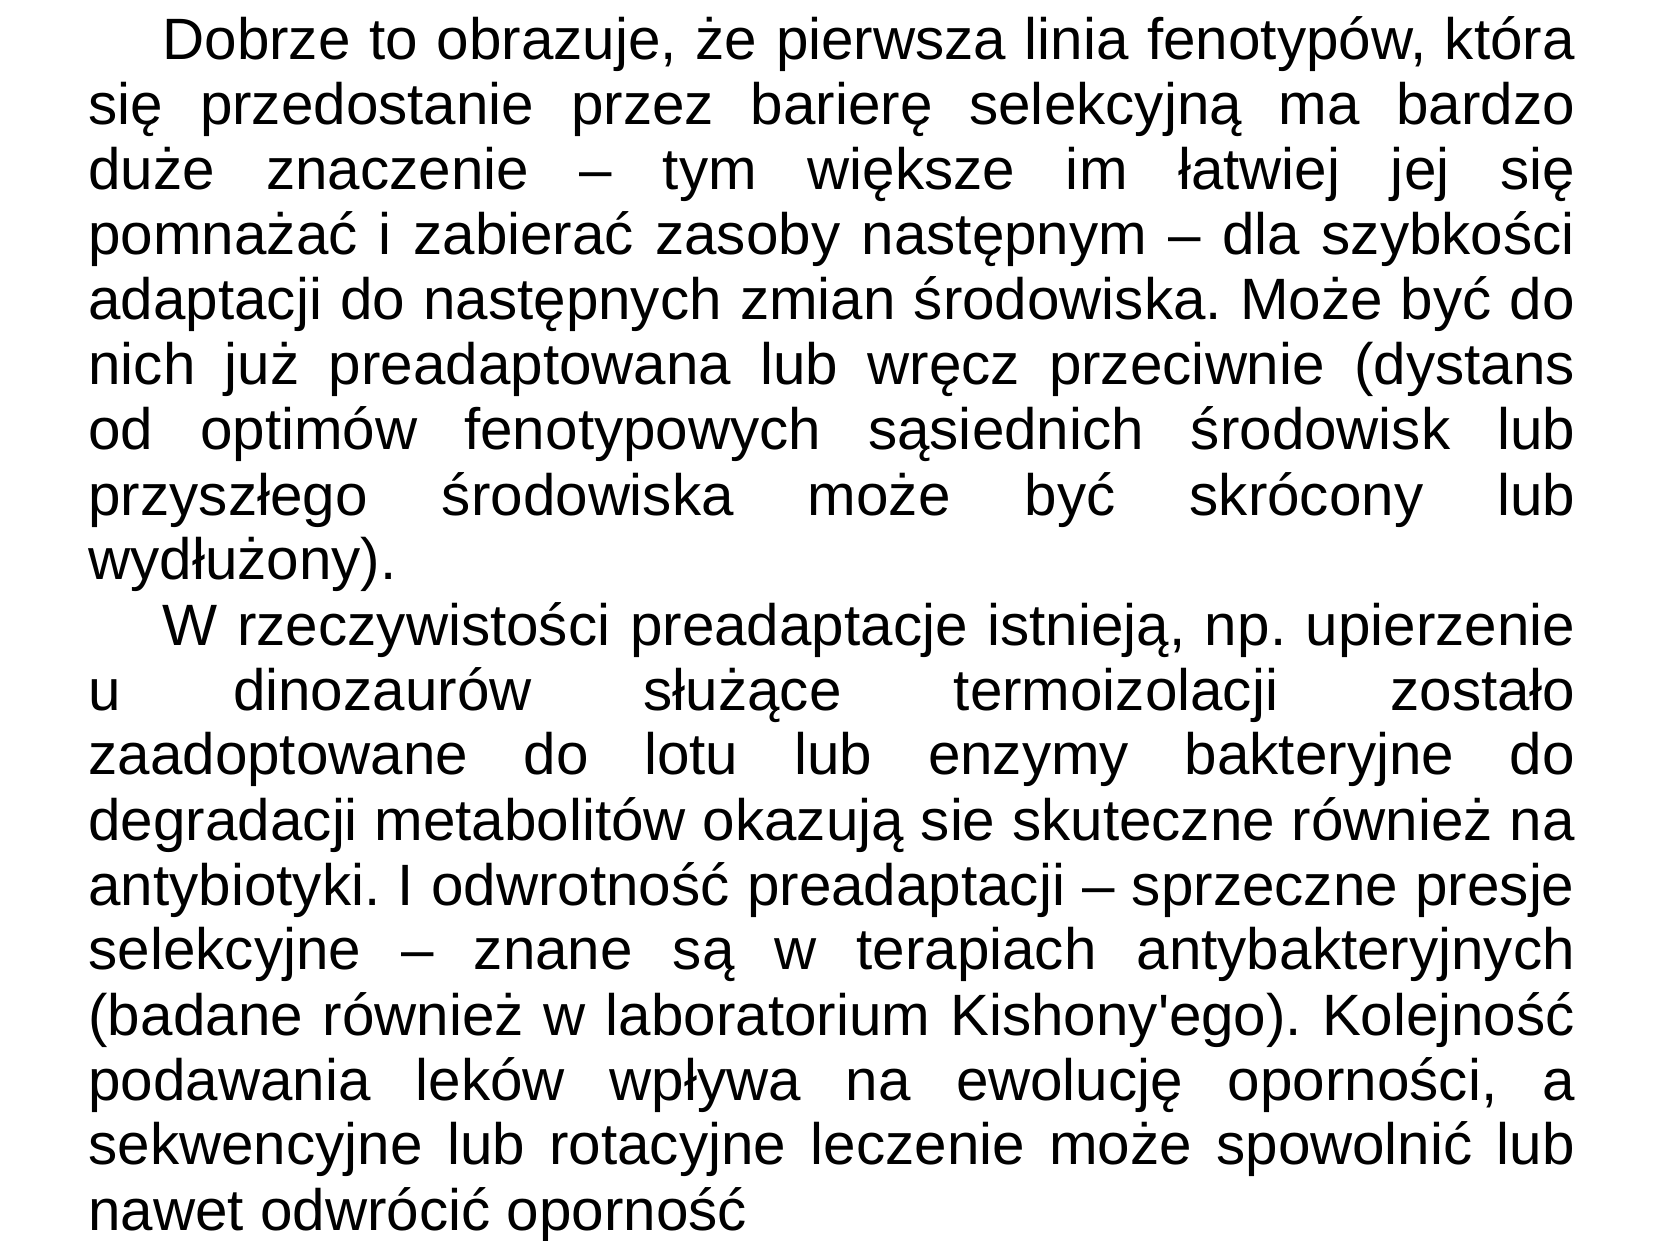

Dobrze to obrazuje, że pierwsza linia fenotypów, która się przedostanie przez barierę selekcyjną ma bardzo duże znaczenie – tym większe im łatwiej jej się pomnażać i zabierać zasoby następnym – dla szybkości adaptacji do następnych zmian środowiska. Może być do nich już preadaptowana lub wręcz przeciwnie (dystans od optimów fenotypowych sąsiednich środowisk lub przyszłego środowiska może być skrócony lub wydłużony).
	W rzeczywistości preadaptacje istnieją, np. upierzenie u dinozaurów służące termoizolacji zostało zaadoptowane do lotu lub enzymy bakteryjne do degradacji metabolitów okazują sie skuteczne również na antybiotyki. I odwrotność preadaptacji – sprzeczne presje selekcyjne – znane są w terapiach antybakteryjnych (badane również w laboratorium Kishony'ego). Kolejność podawania leków wpływa na ewolucję oporności, a sekwencyjne lub rotacyjne leczenie może spowolnić lub nawet odwrócić oporność
#